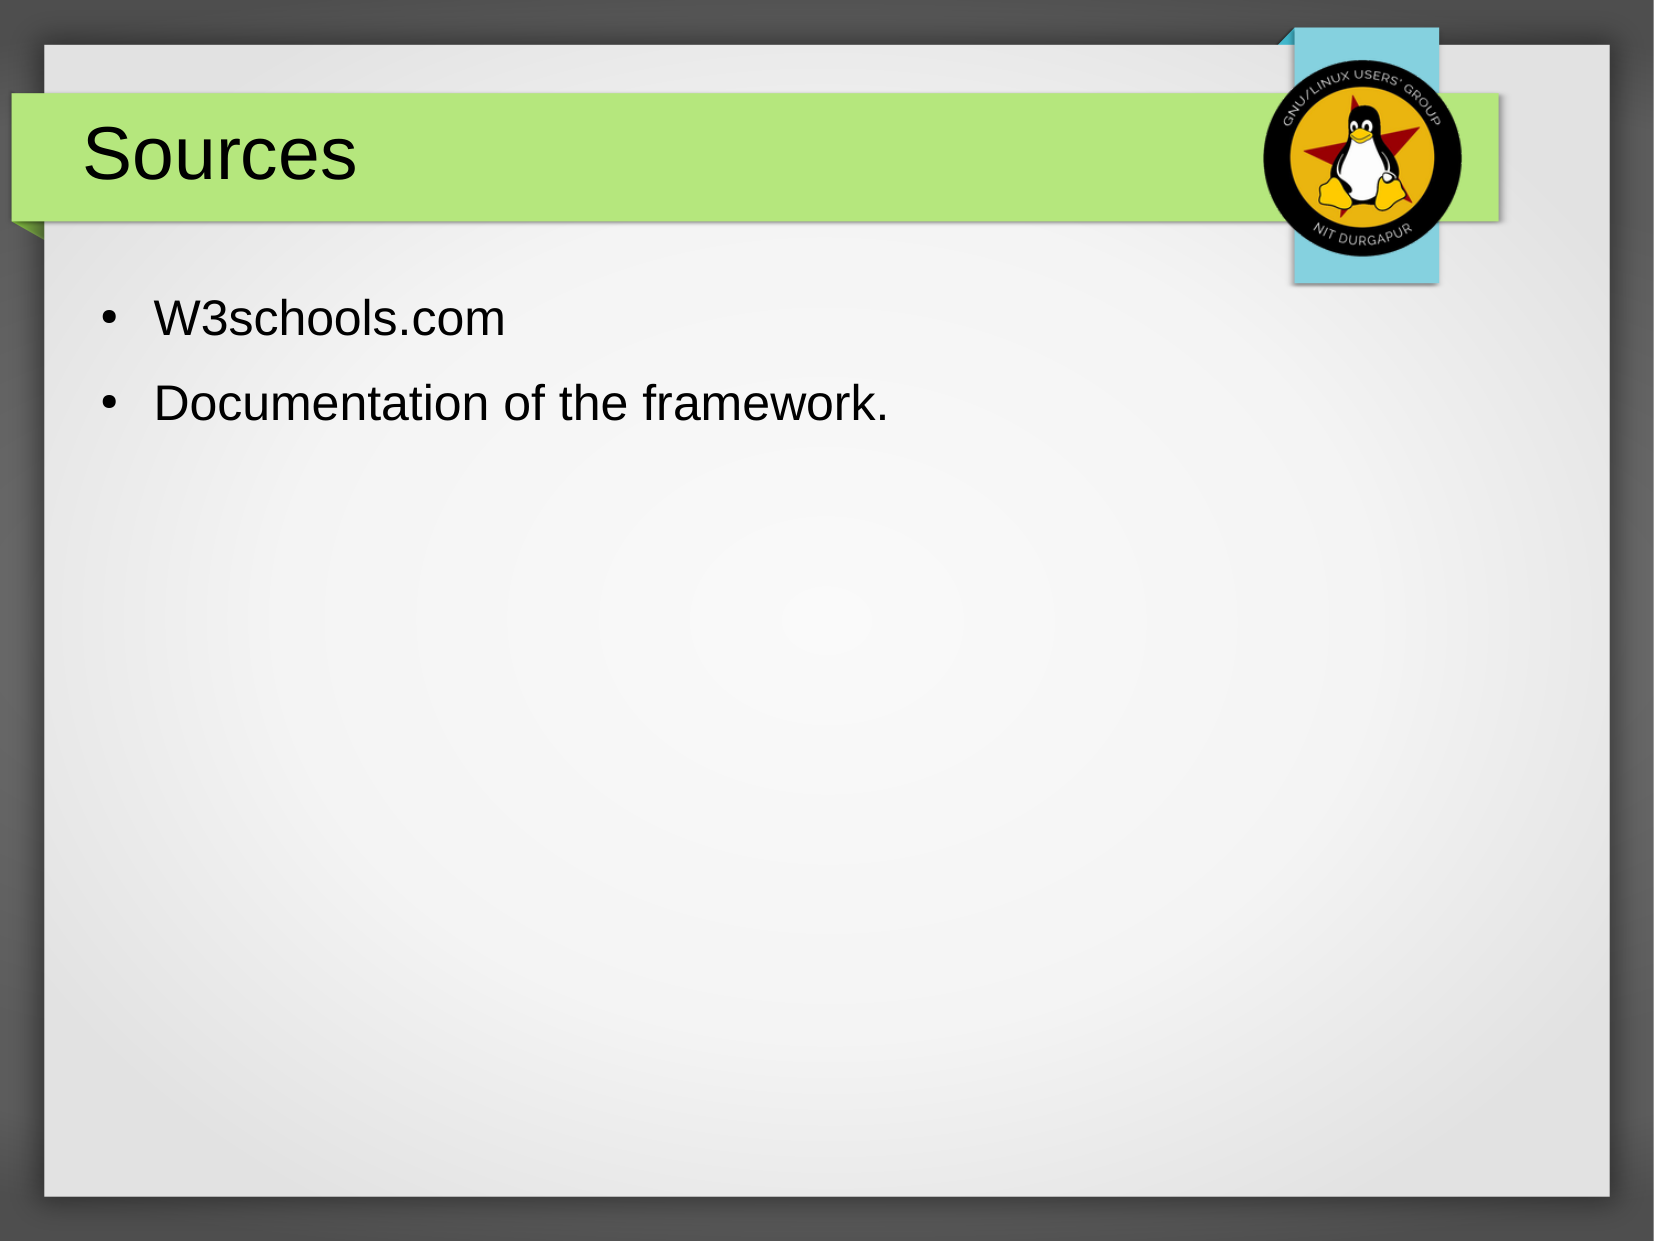

# Sources
W3schools.com
Documentation of the framework.